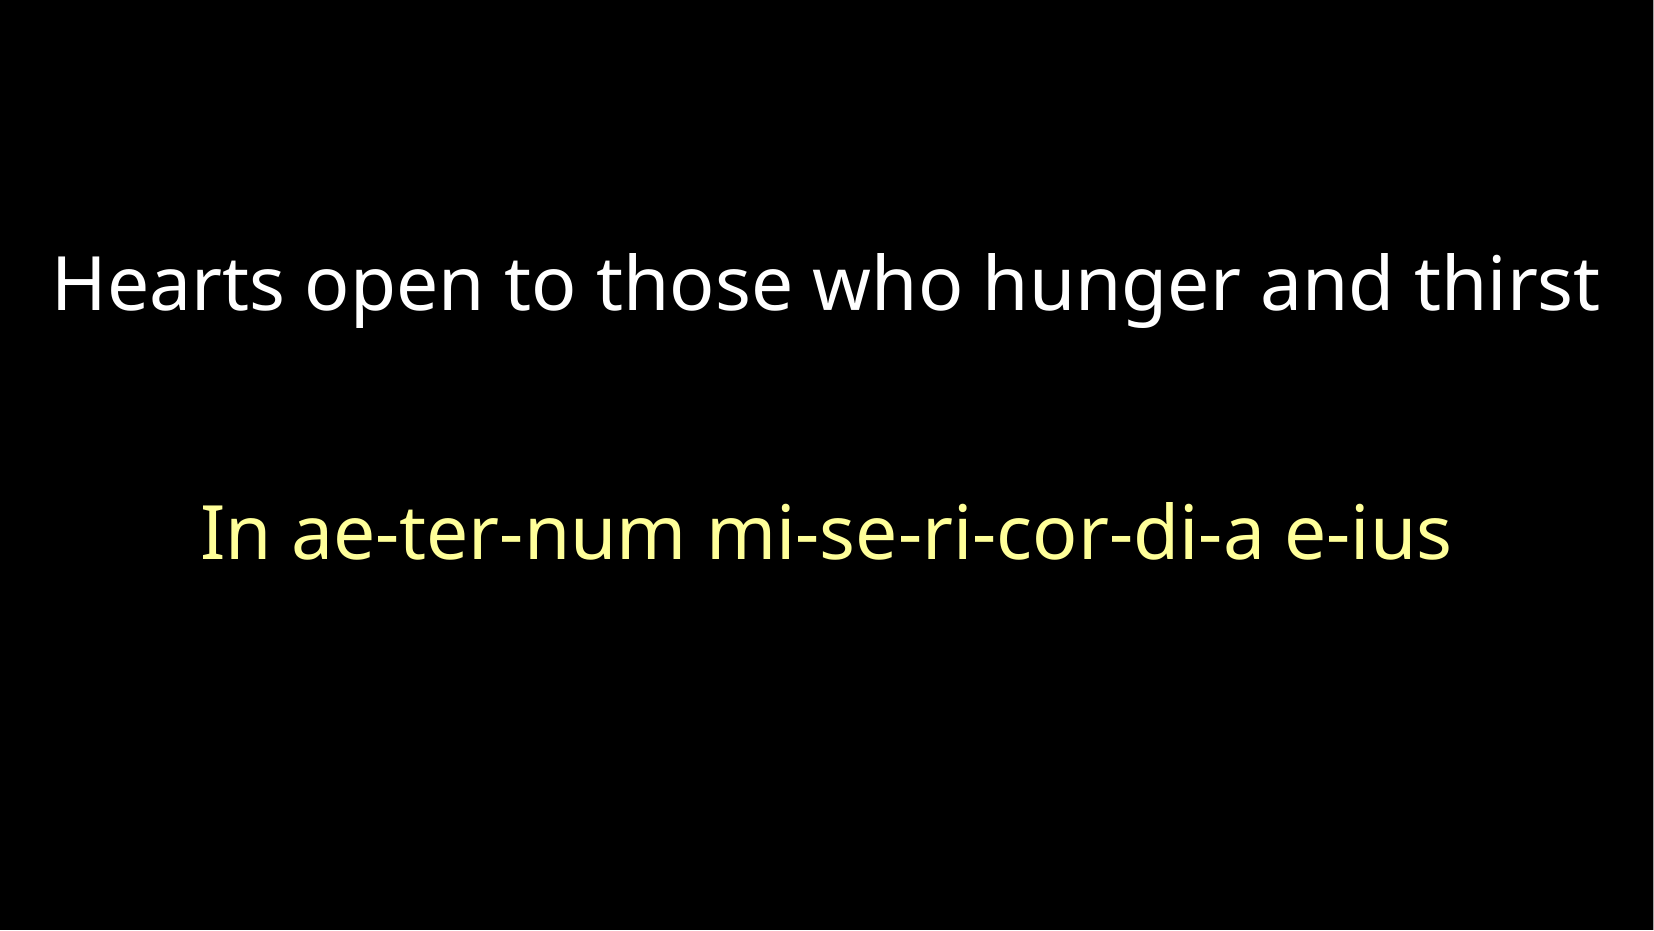

#
Hearts open to those who hunger and thirst
In ae-ter-num mi-se-ri-cor-di-a e-ius